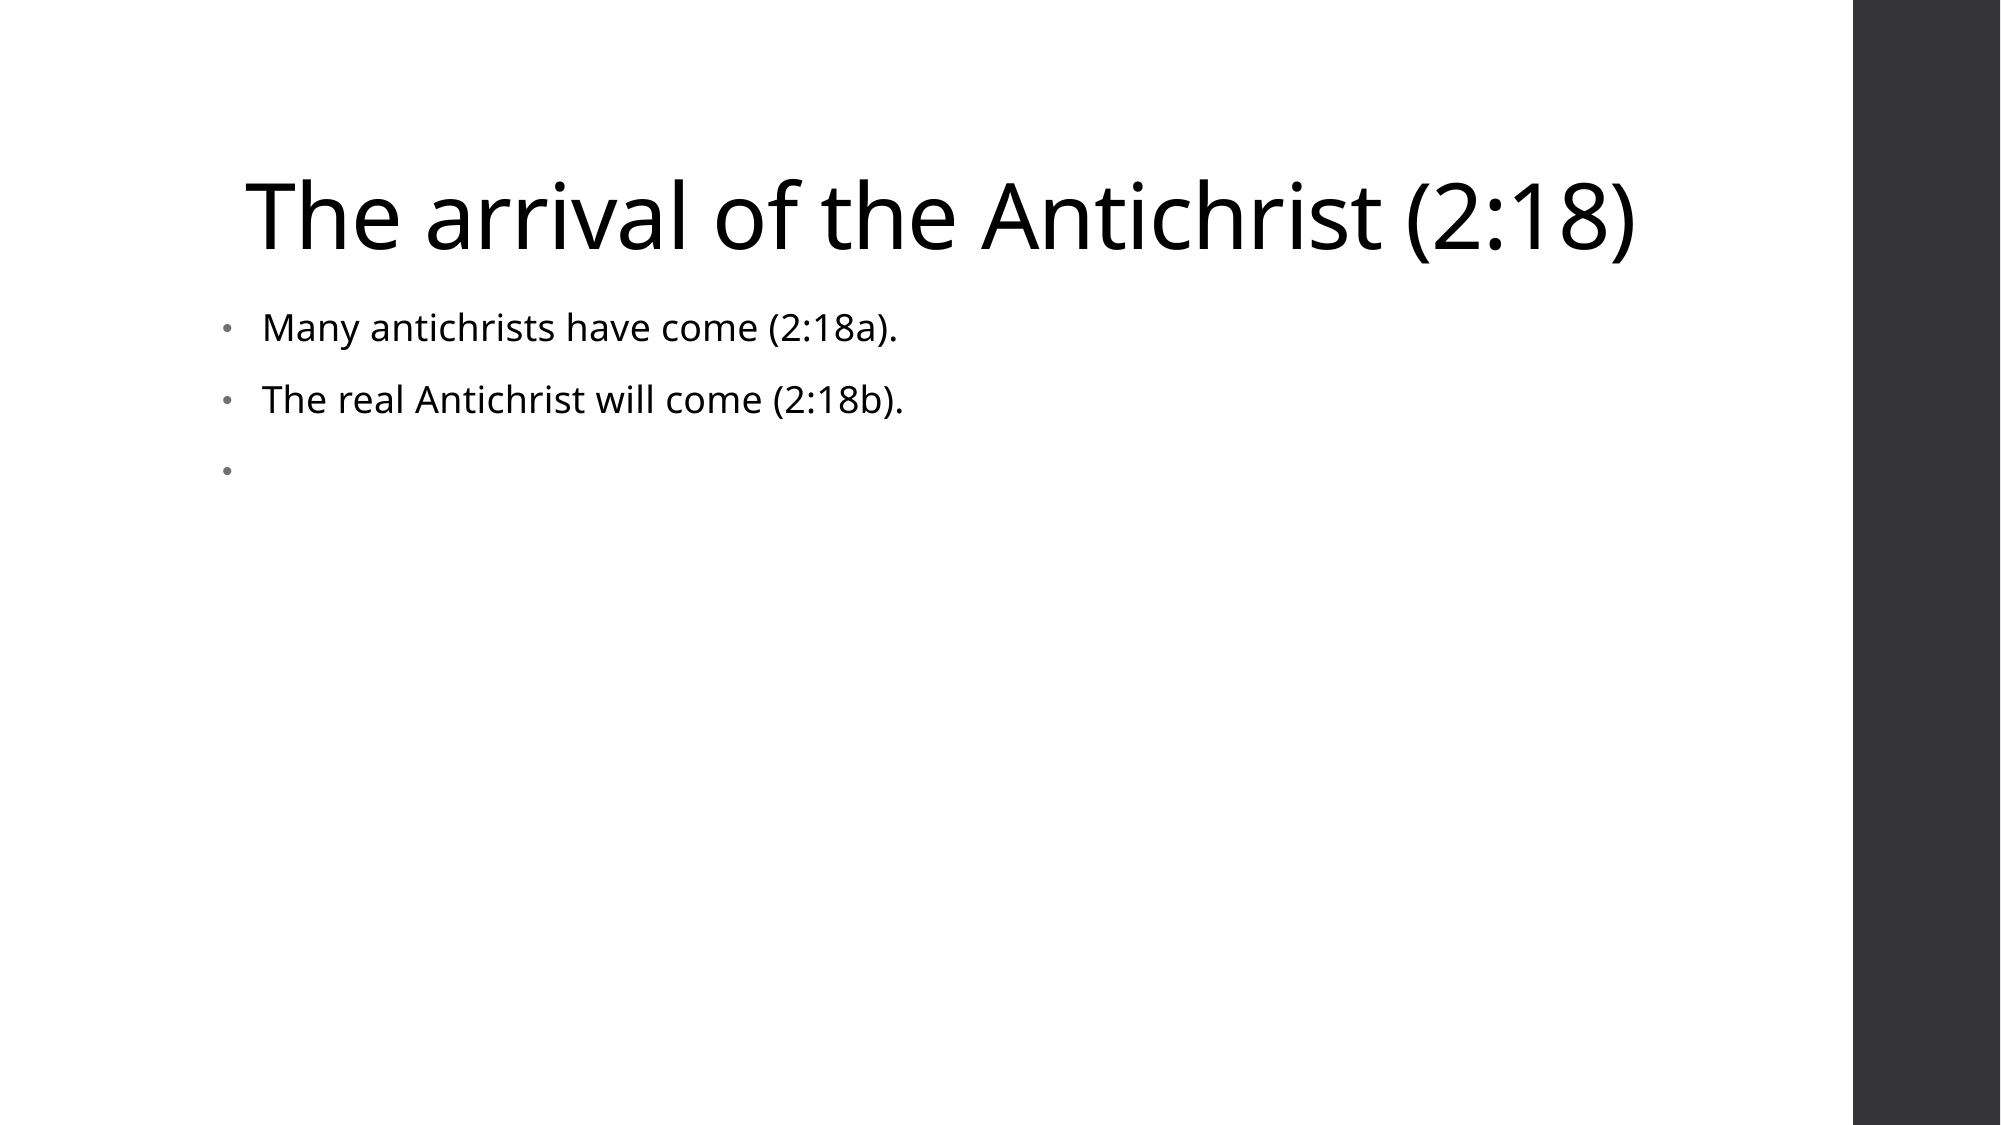

# The arrival of the Antichrist (2:18)
 Many antichrists have come (2:18a).
 The real Antichrist will come (2:18b).